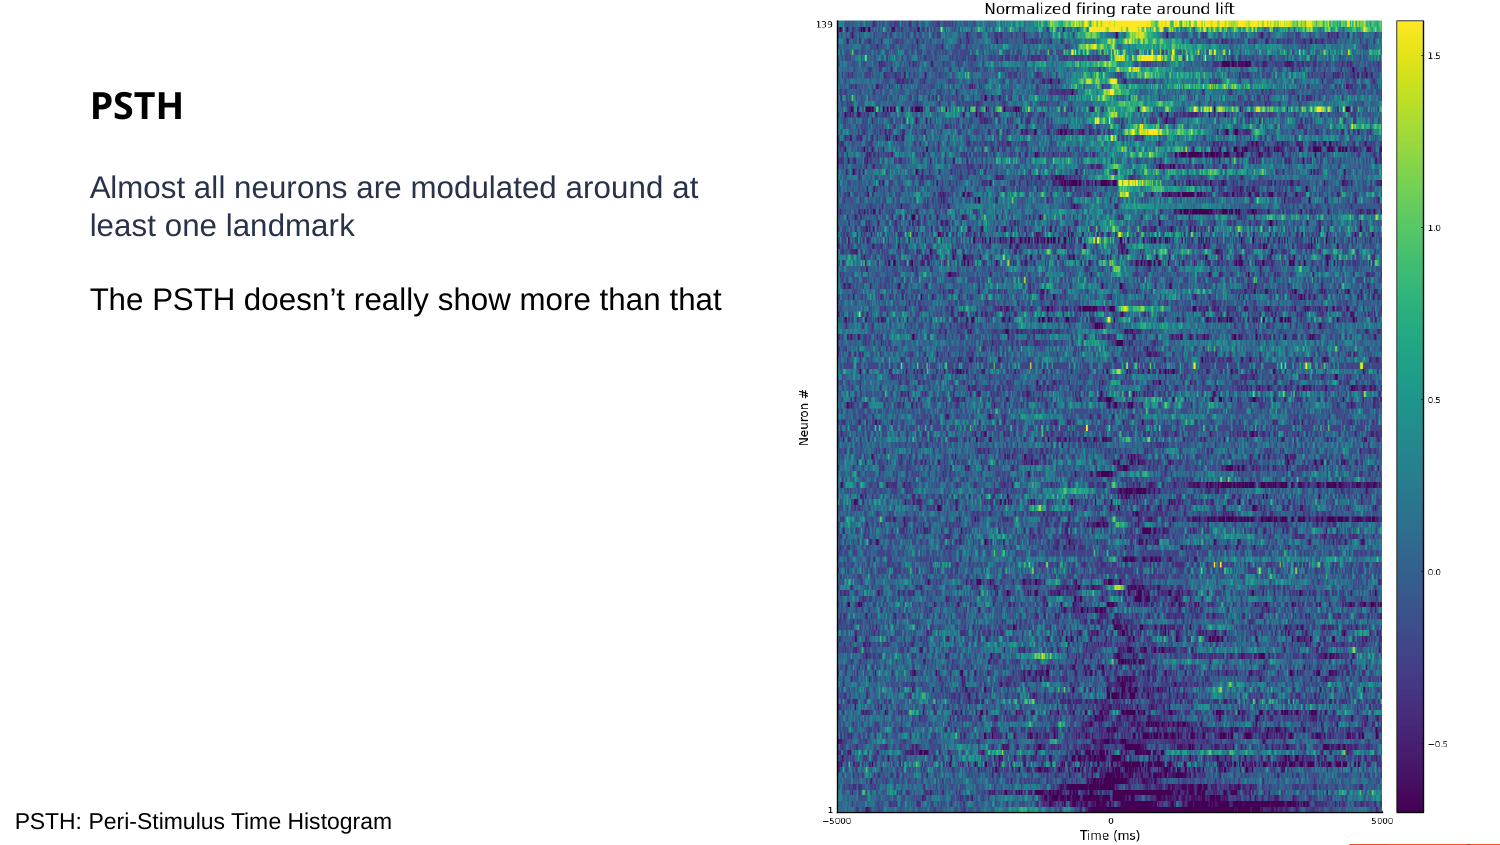

PSTH
Almost all neurons are modulated around at least one landmark
The PSTH doesn’t really show more than that
Namely making it possible to absorb large amounts of data quickly.
PSTH: Peri-Stimulus Time Histogram